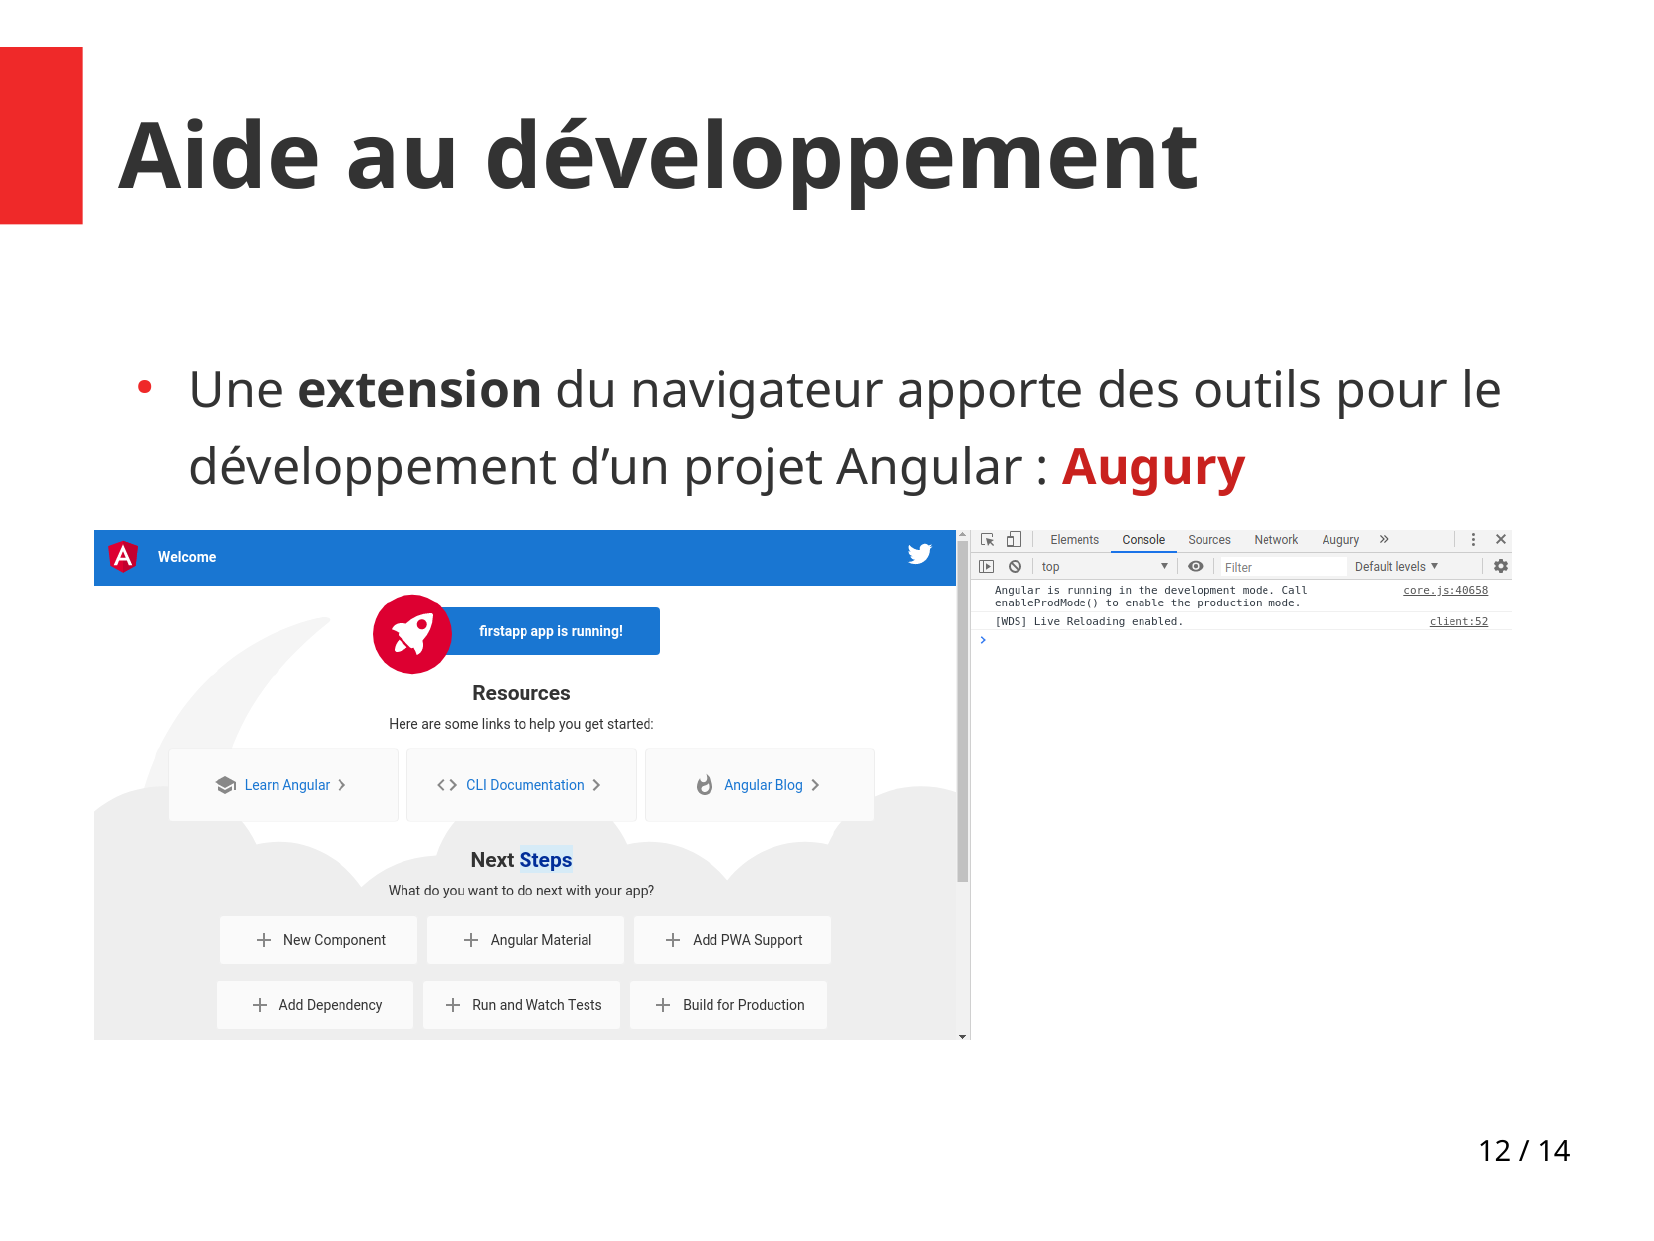

# Aide au développement
Une extension du navigateur apporte des outils pour le développement d’un projet Angular : Augury
12